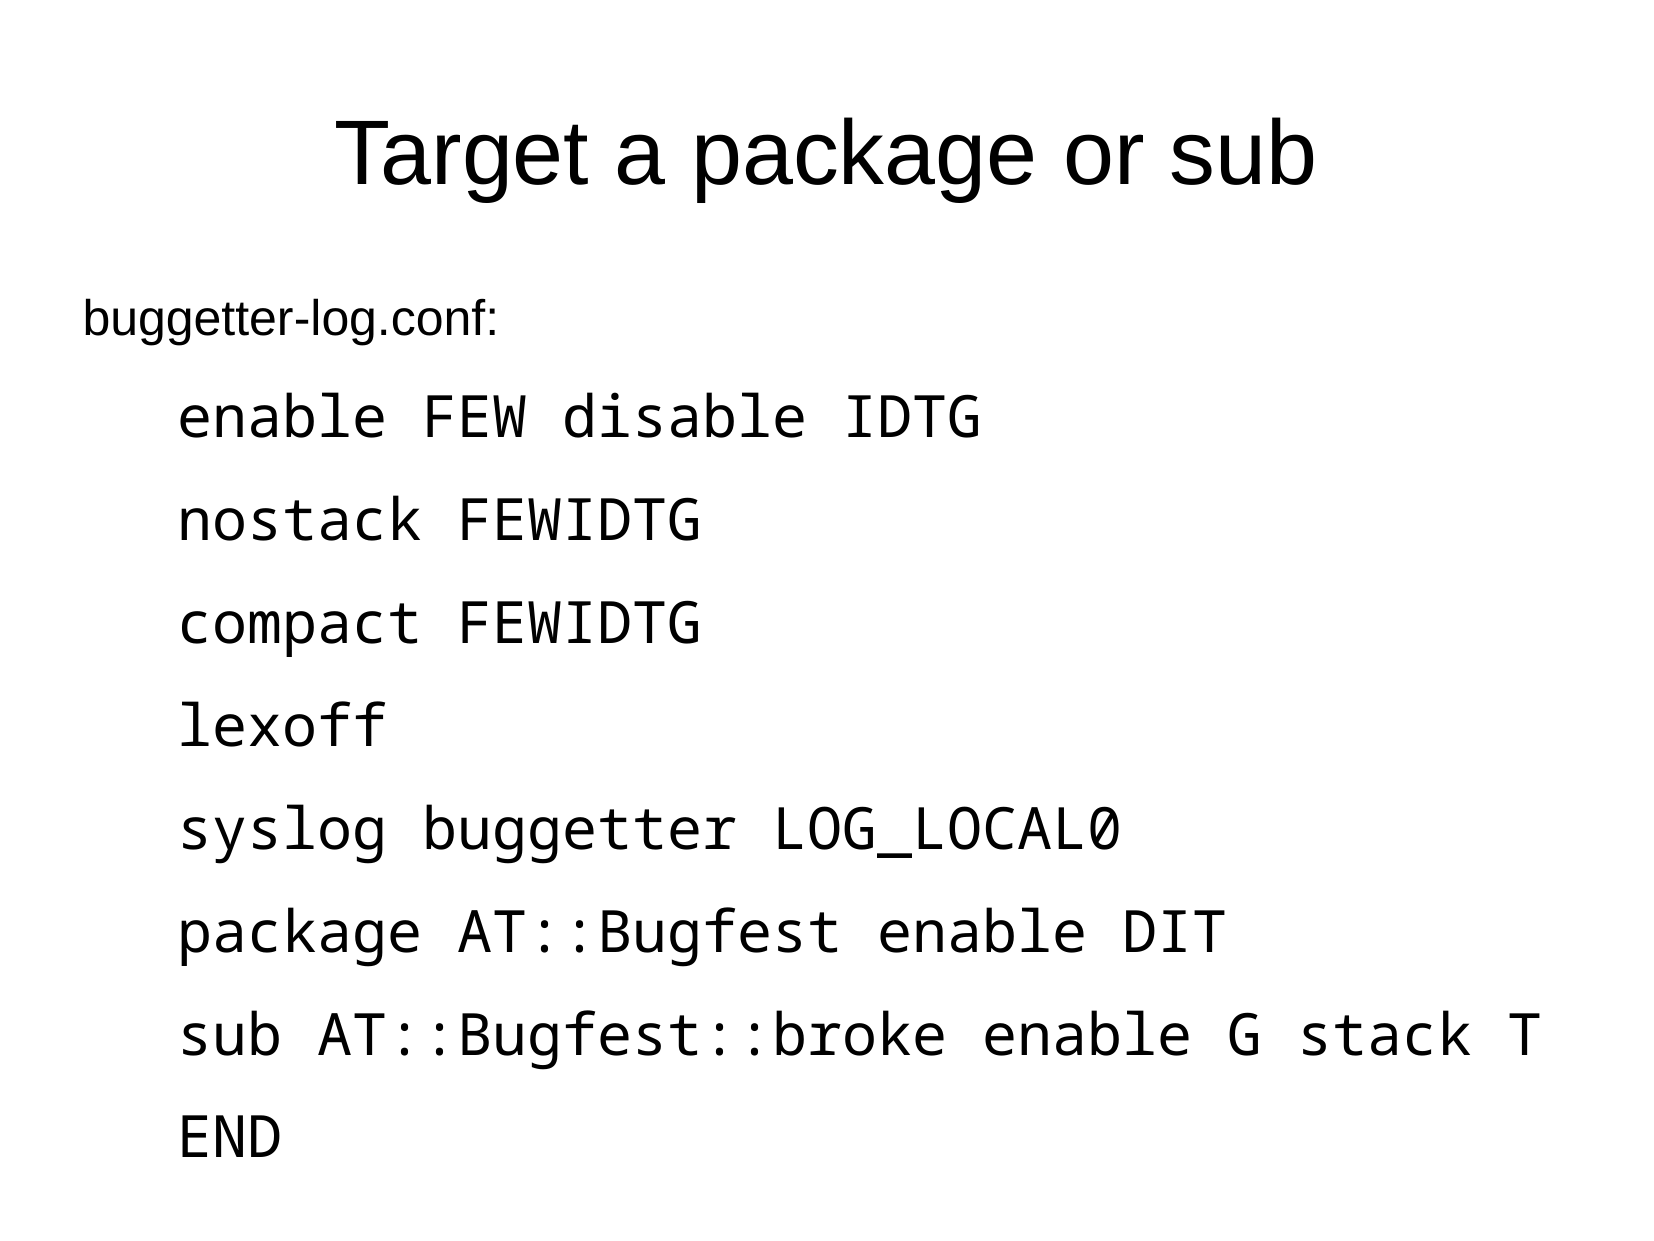

# Target a package or sub
buggetter-log.conf:
enable FEW disable IDTG
nostack FEWIDTG
compact FEWIDTG
lexoff
syslog buggetter LOG_LOCAL0
package AT::Bugfest enable DIT
sub AT::Bugfest::broke enable G stack T
END